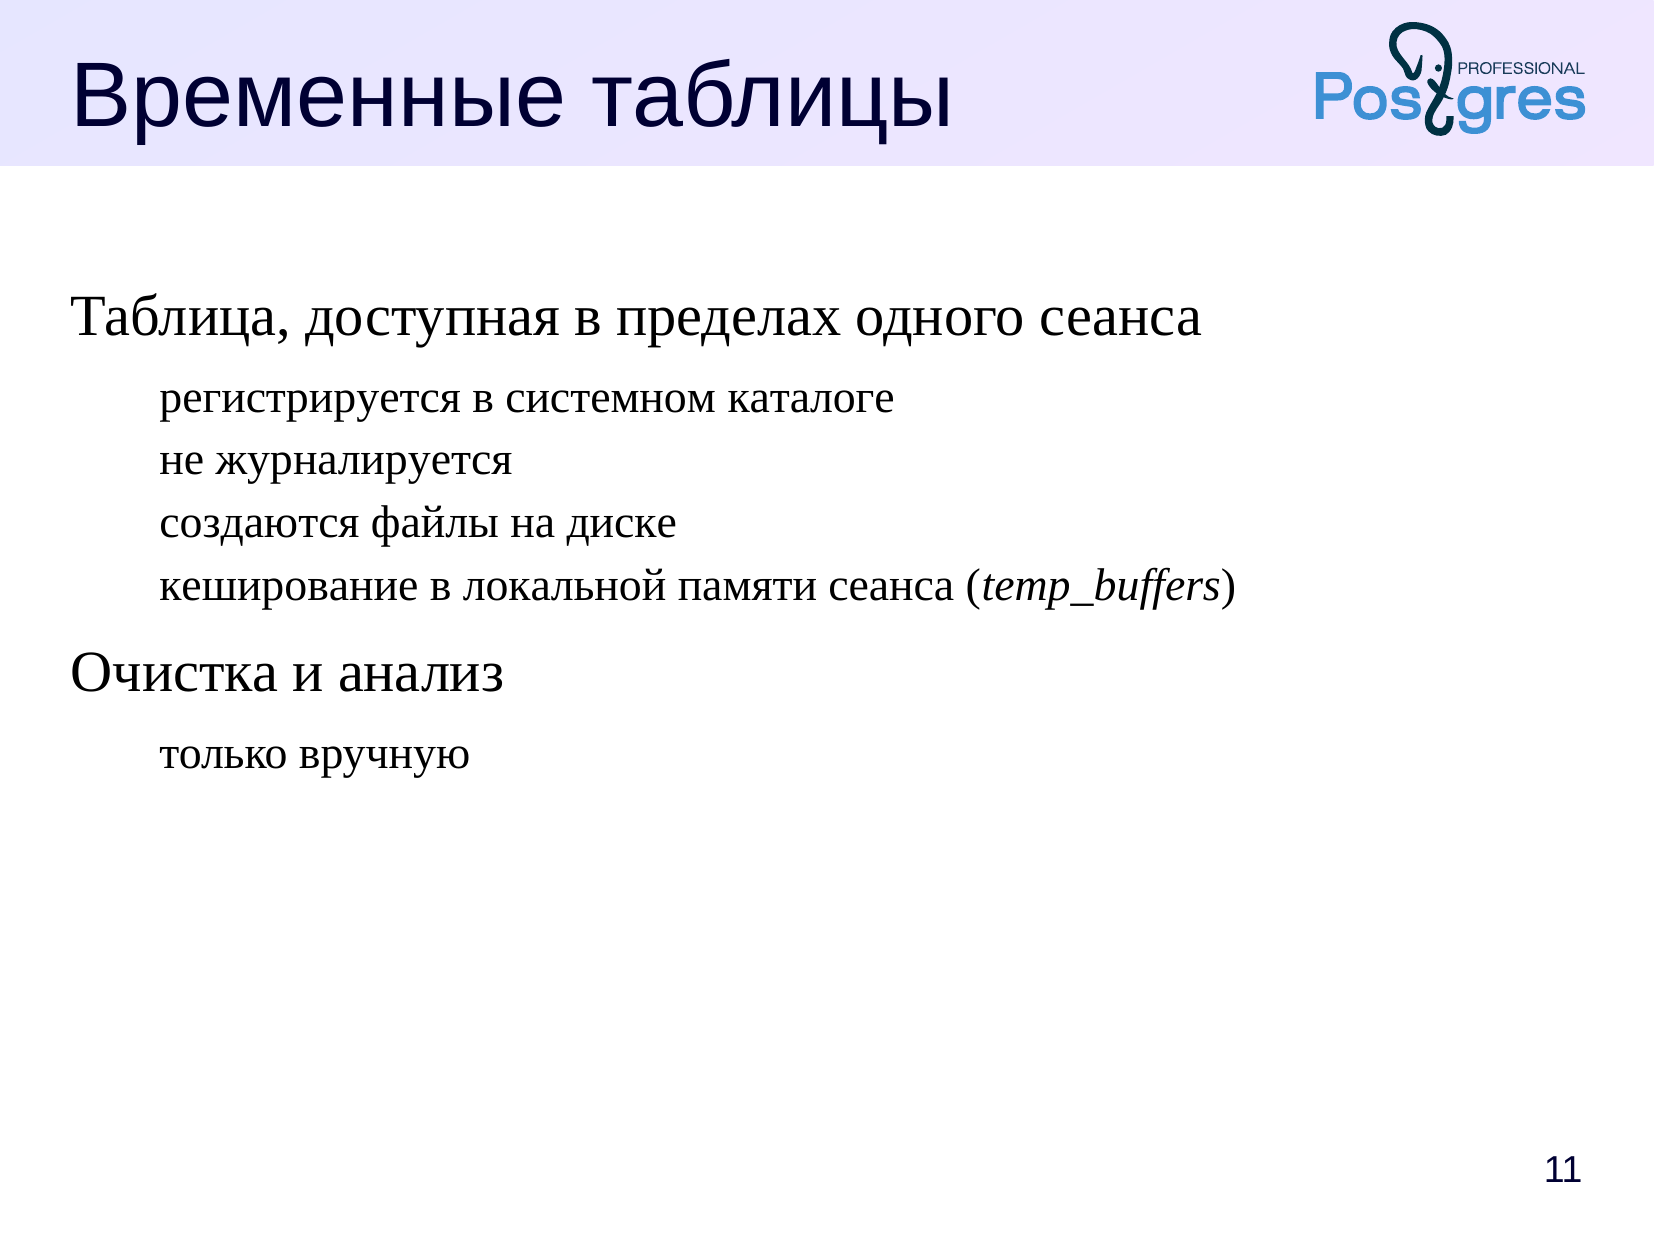

# Временные таблицы
Таблица, доступная в пределах одного сеанса
регистрируется в системном каталоге
не журналируется
создаются файлы на диске
кеширование в локальной памяти сеанса (temp_buffers)
Очистка и анализ
только вручную